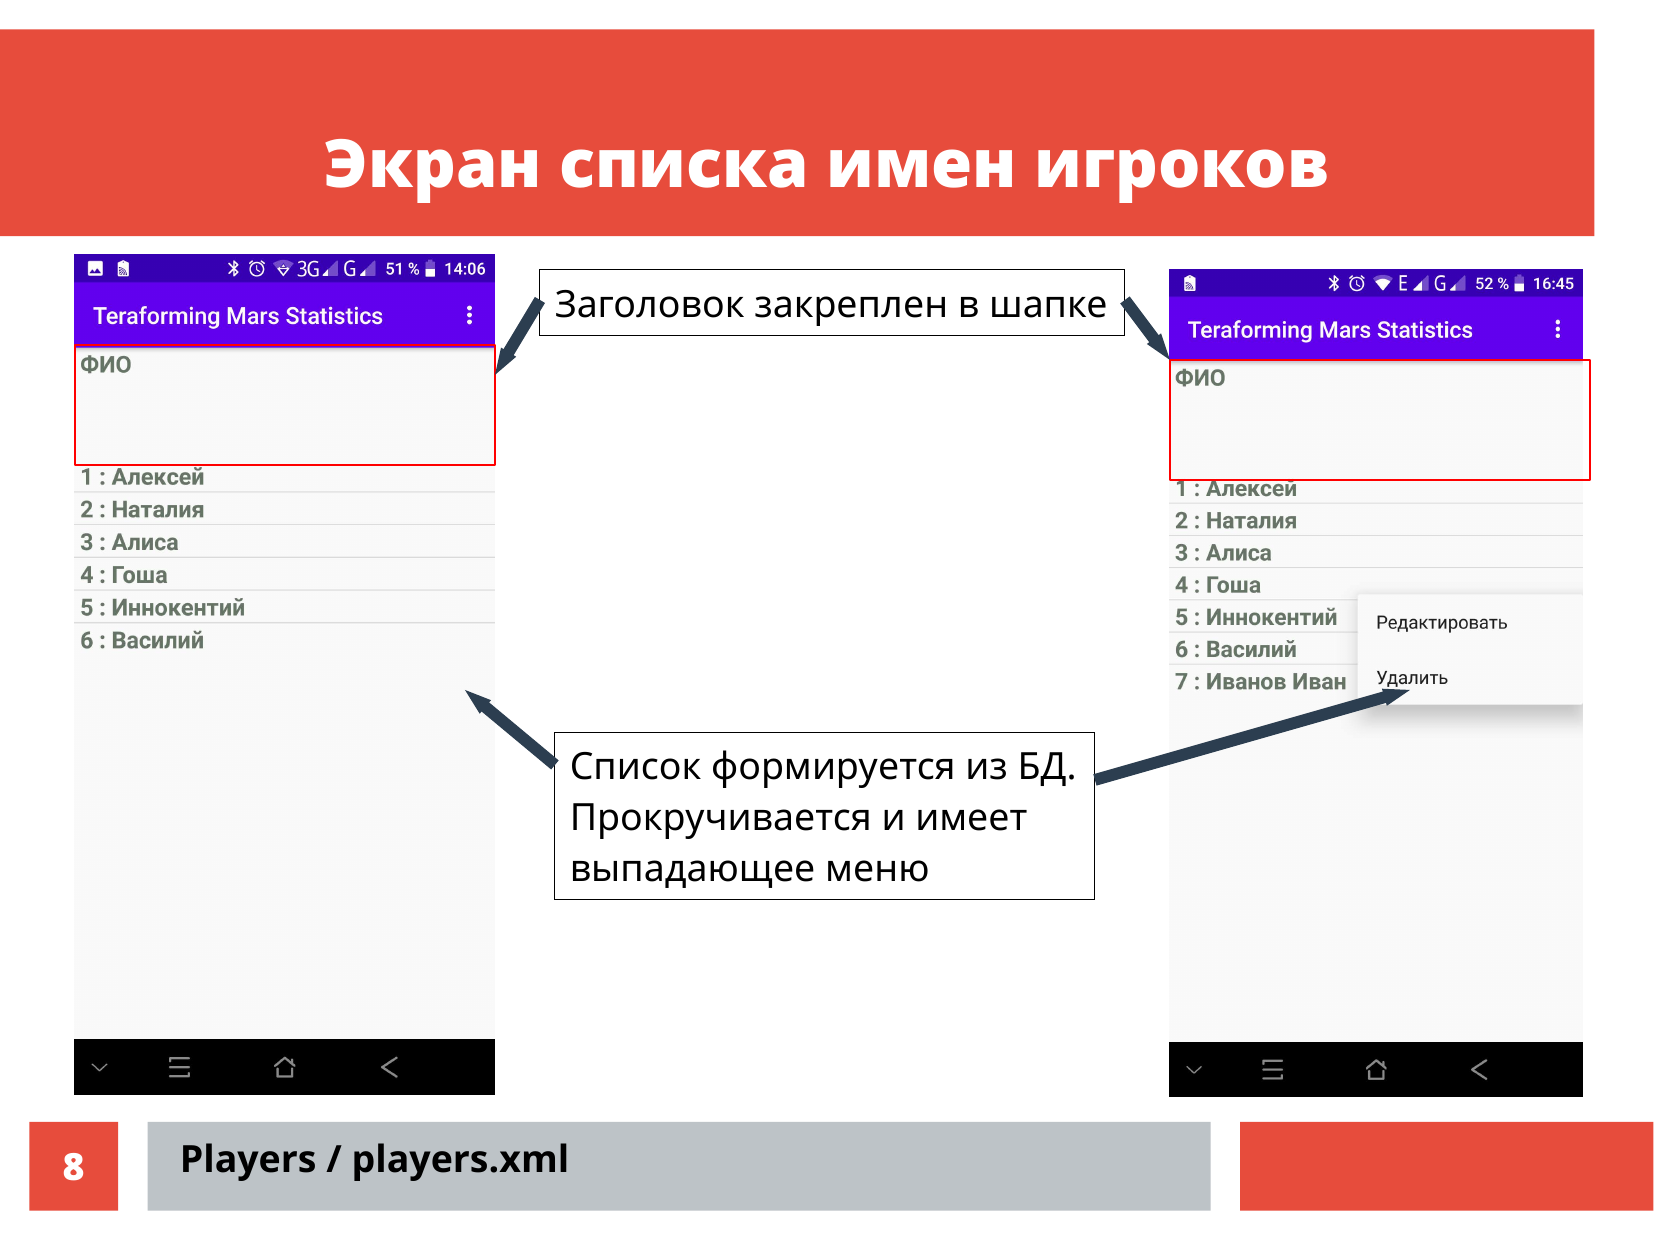

# Экран списка имен игроков
Заголовок закреплен в шапке
Список формируется из БД. Прокручивается и имеет выпадающее меню
8
Players / players.xml